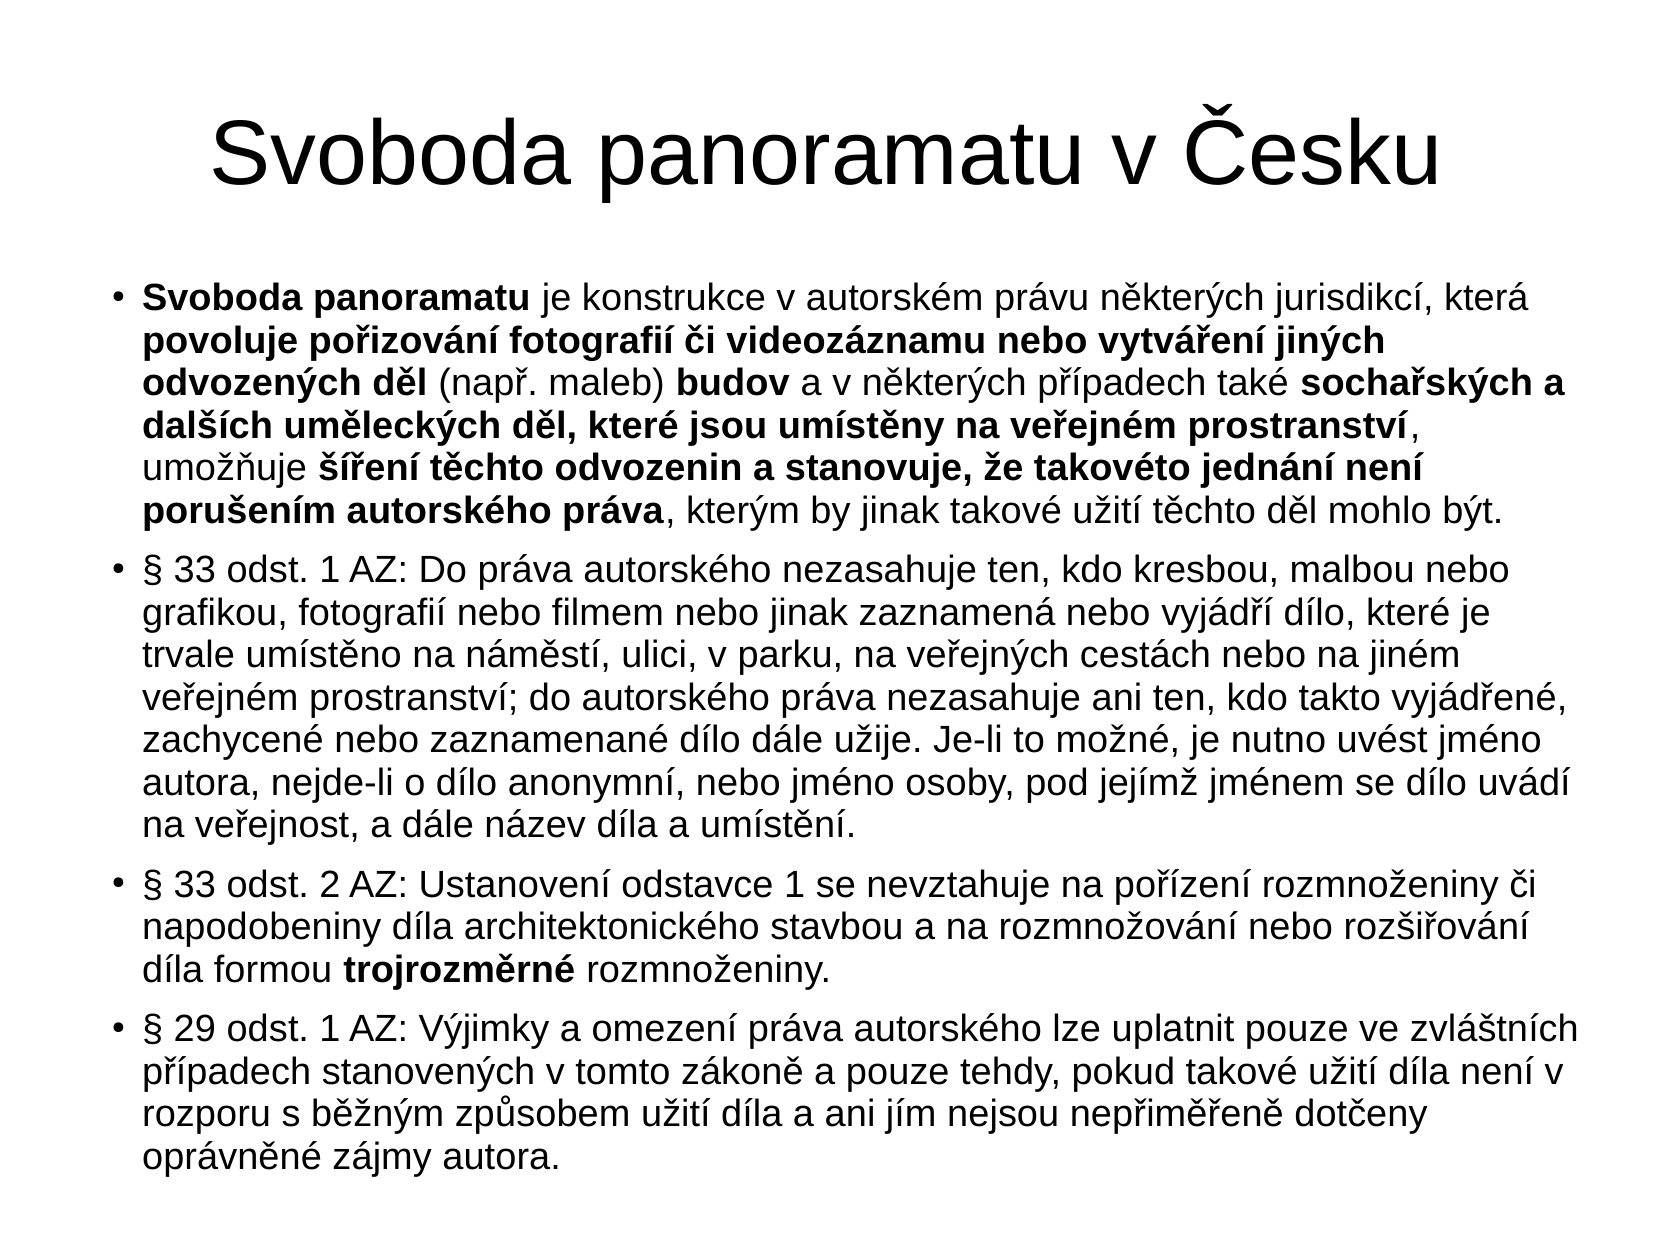

# Svoboda panoramatu v Česku
Svoboda panoramatu je konstrukce v autorském právu některých jurisdikcí, která povoluje pořizování fotografií či videozáznamu nebo vytváření jiných odvozených děl (např. maleb) budov a v některých případech také sochařských a dalších uměleckých děl, které jsou umístěny na veřejném prostranství, umožňuje šíření těchto odvozenin a stanovuje, že takovéto jednání není porušením autorského práva, kterým by jinak takové užití těchto děl mohlo být.
§ 33 odst. 1 AZ: Do práva autorského nezasahuje ten, kdo kresbou, malbou nebo grafikou, fotografií nebo filmem nebo jinak zaznamená nebo vyjádří dílo, které je trvale umístěno na náměstí, ulici, v parku, na veřejných cestách nebo na jiném veřejném prostranství; do autorského práva nezasahuje ani ten, kdo takto vyjádřené, zachycené nebo zaznamenané dílo dále užije. Je-li to možné, je nutno uvést jméno autora, nejde-li o dílo anonymní, nebo jméno osoby, pod jejímž jménem se dílo uvádí na veřejnost, a dále název díla a umístění.
§ 33 odst. 2 AZ: Ustanovení odstavce 1 se nevztahuje na pořízení rozmnoženiny či napodobeniny díla architektonického stavbou a na rozmnožování nebo rozšiřování díla formou trojrozměrné rozmnoženiny.
§ 29 odst. 1 AZ: Výjimky a omezení práva autorského lze uplatnit pouze ve zvláštních případech stanovených v tomto zákoně a pouze tehdy, pokud takové užití díla není v rozporu s běžným způsobem užití díla a ani jím nejsou nepřiměřeně dotčeny oprávněné zájmy autora.